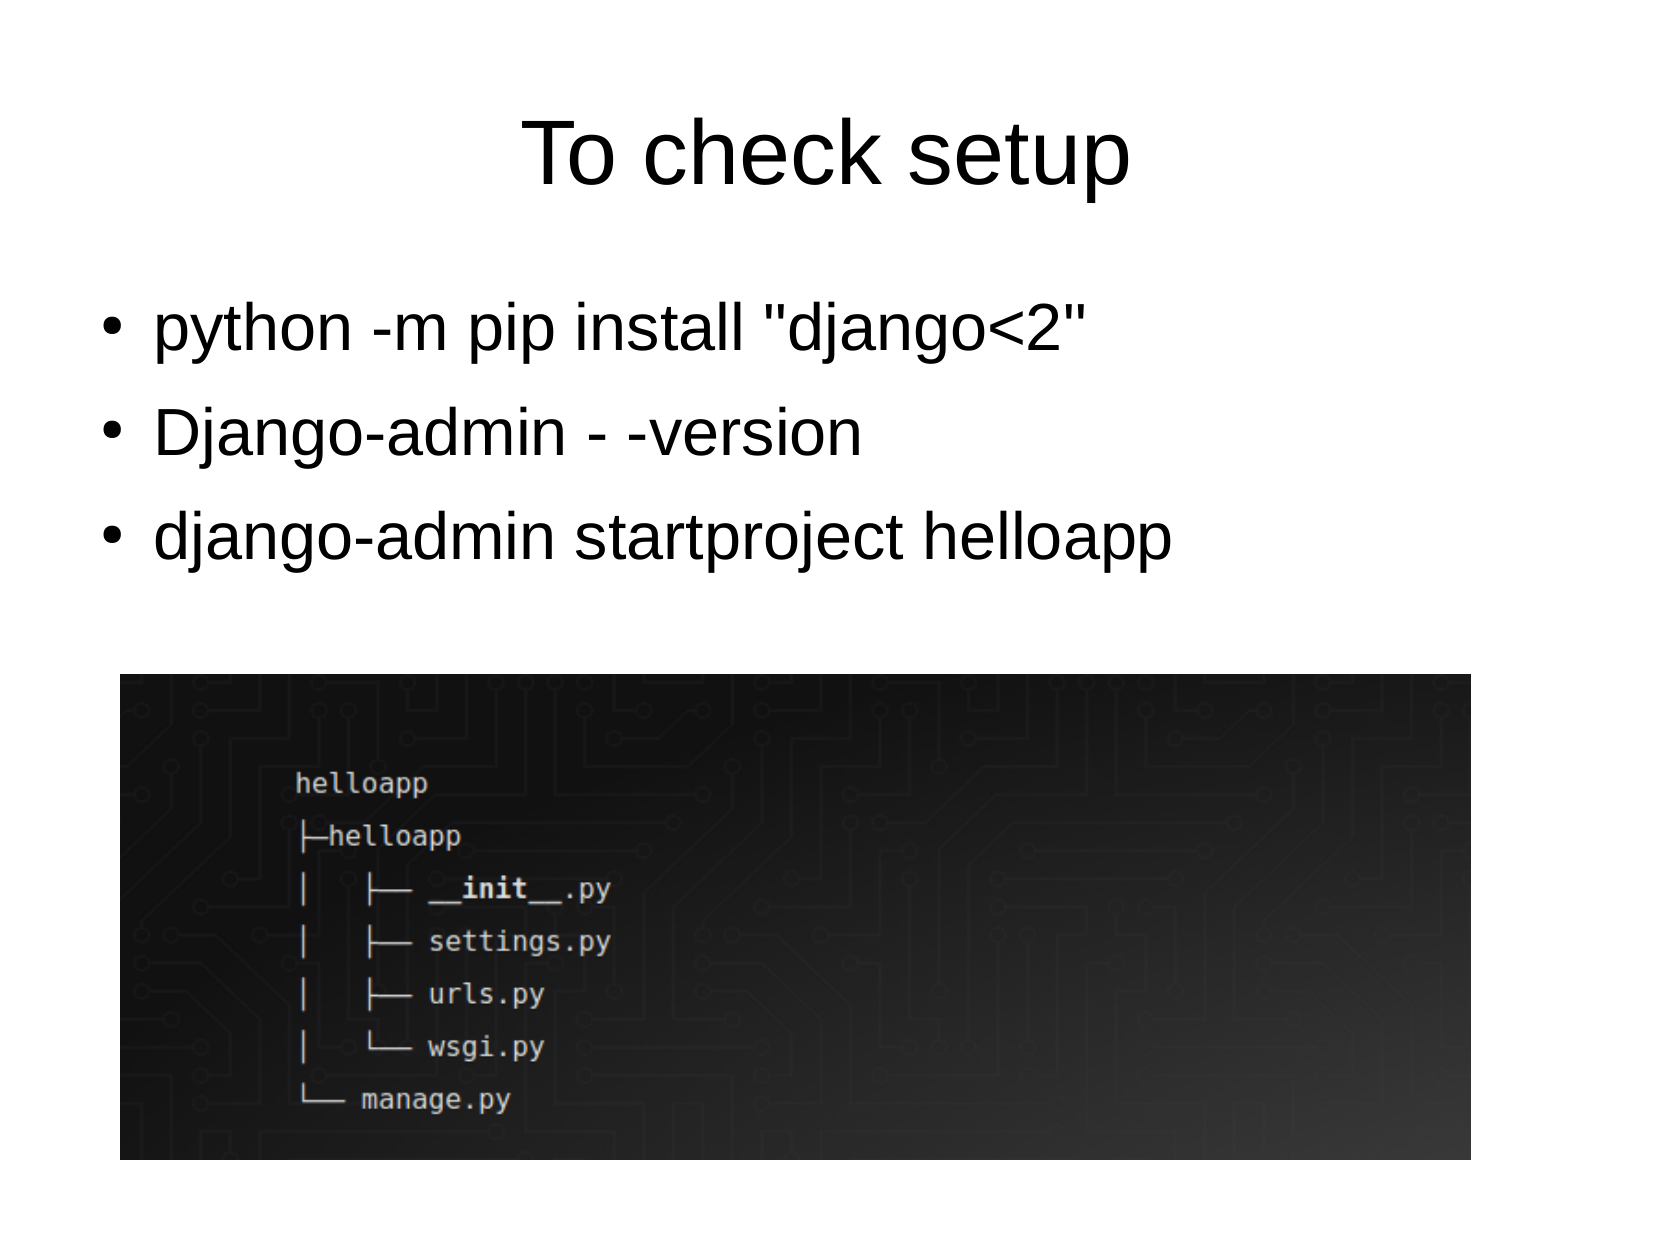

# To check setup
python -m pip install "django<2"
Django-admin - -version
django-admin startproject helloapp